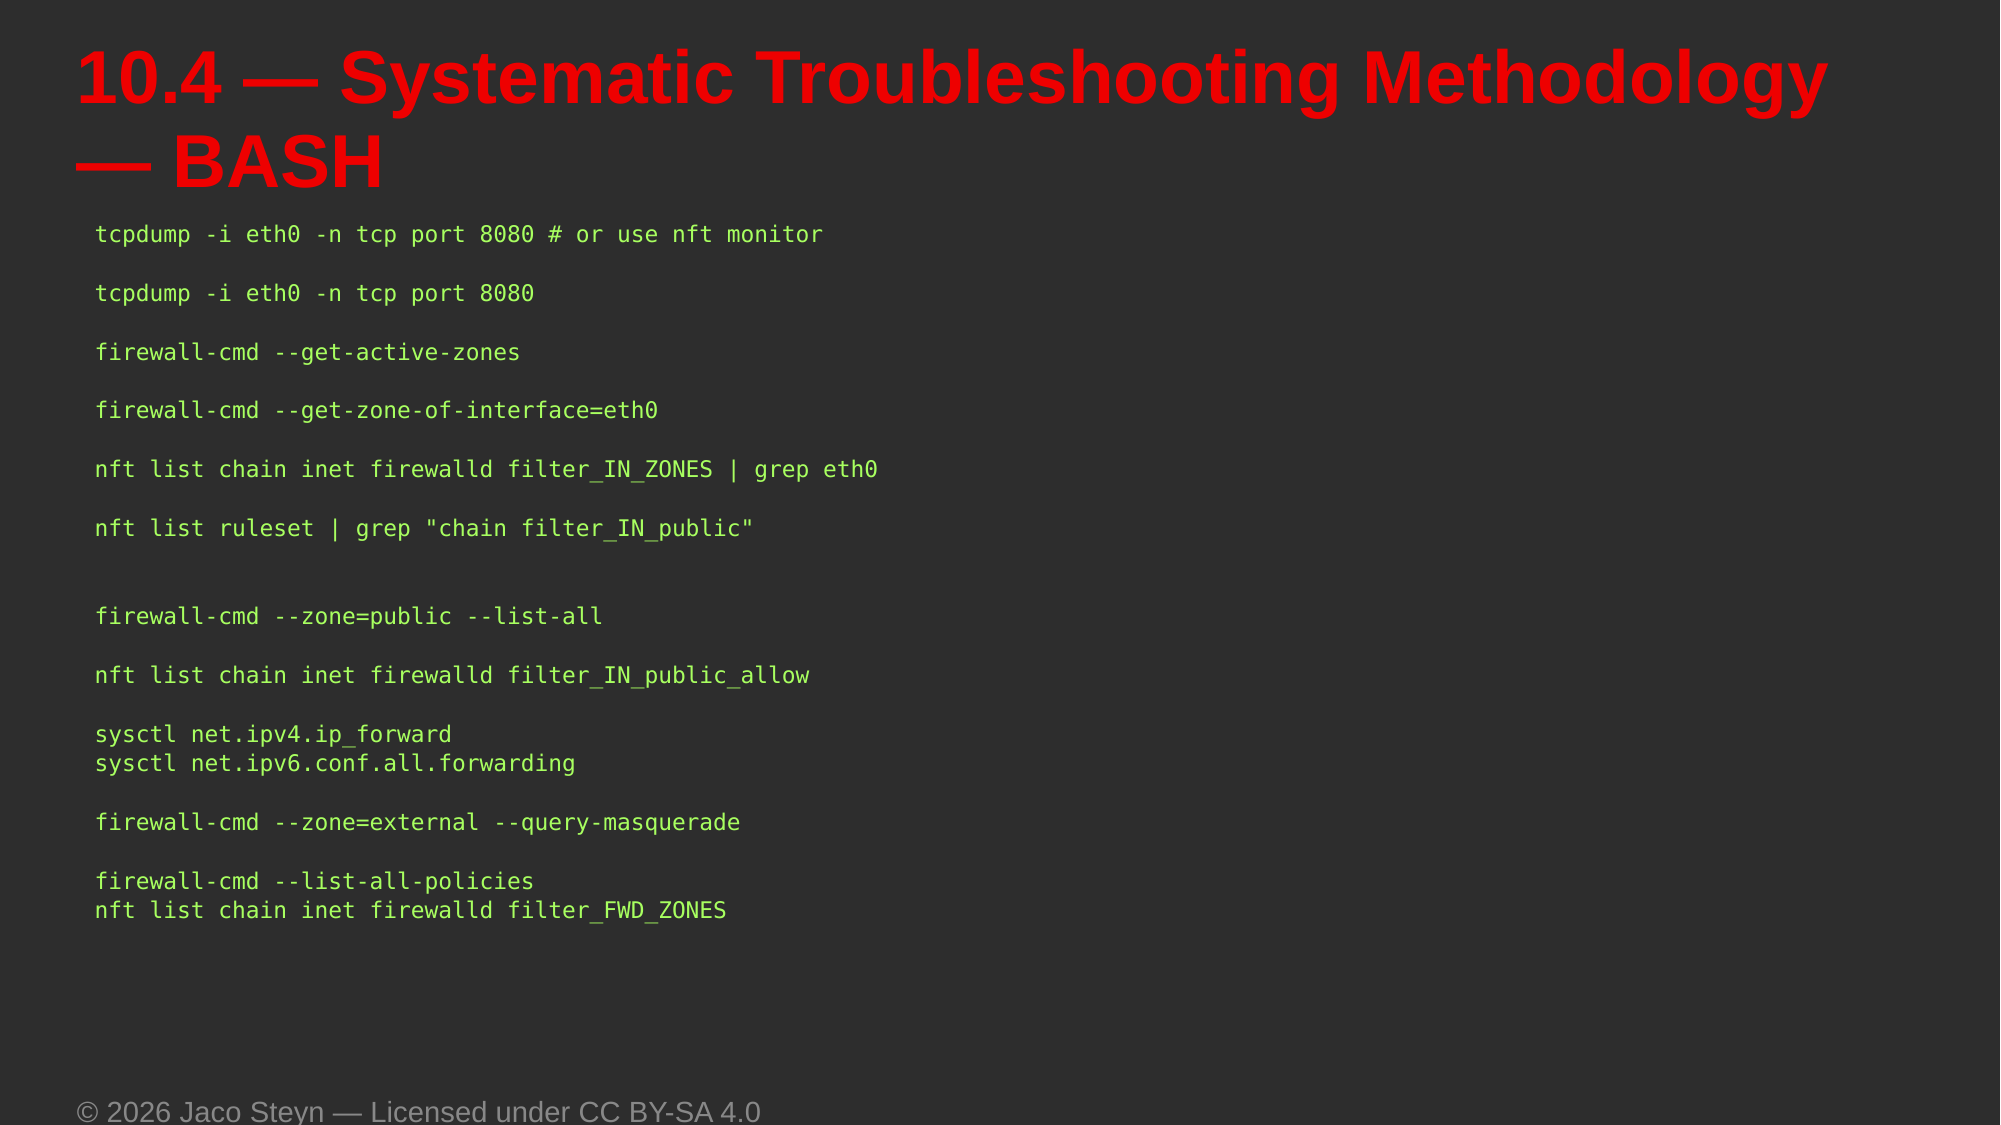

10.4 — Systematic Troubleshooting Methodology — BASH
tcpdump -i eth0 -n tcp port 8080 # or use nft monitor
tcpdump -i eth0 -n tcp port 8080
firewall-cmd --get-active-zones
firewall-cmd --get-zone-of-interface=eth0
nft list chain inet firewalld filter_IN_ZONES | grep eth0
nft list ruleset | grep "chain filter_IN_public"
firewall-cmd --zone=public --list-all
nft list chain inet firewalld filter_IN_public_allow
sysctl net.ipv4.ip_forward
sysctl net.ipv6.conf.all.forwarding
firewall-cmd --zone=external --query-masquerade
firewall-cmd --list-all-policies
nft list chain inet firewalld filter_FWD_ZONES
© 2026 Jaco Steyn — Licensed under CC BY-SA 4.0